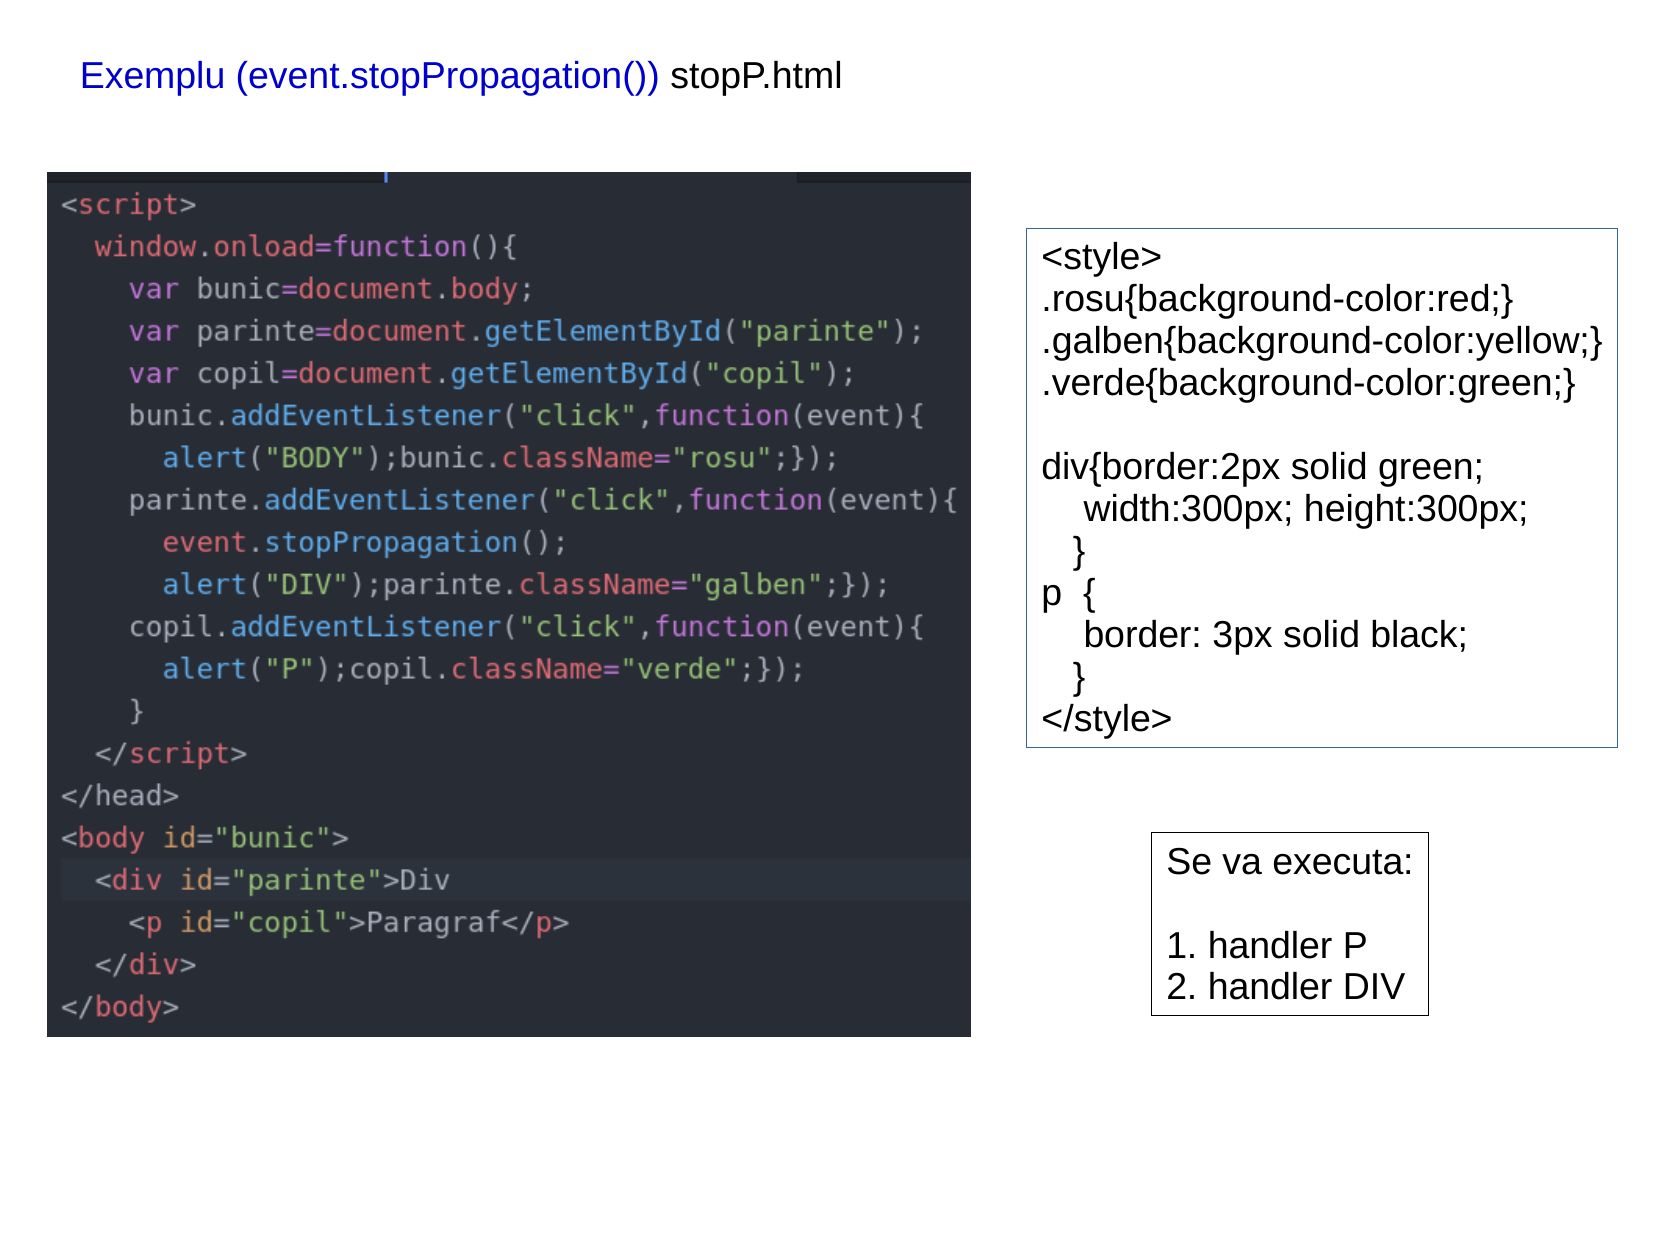

Exemplu (event.stopPropagation()) stopP.html
<style>
.rosu{background-color:red;}
.galben{background-color:yellow;}
.verde{background-color:green;}
div{border:2px solid green;
 width:300px; height:300px;
 }
p {
 border: 3px solid black;
 }
</style>
Se va executa:
1. handler P
2. handler DIV